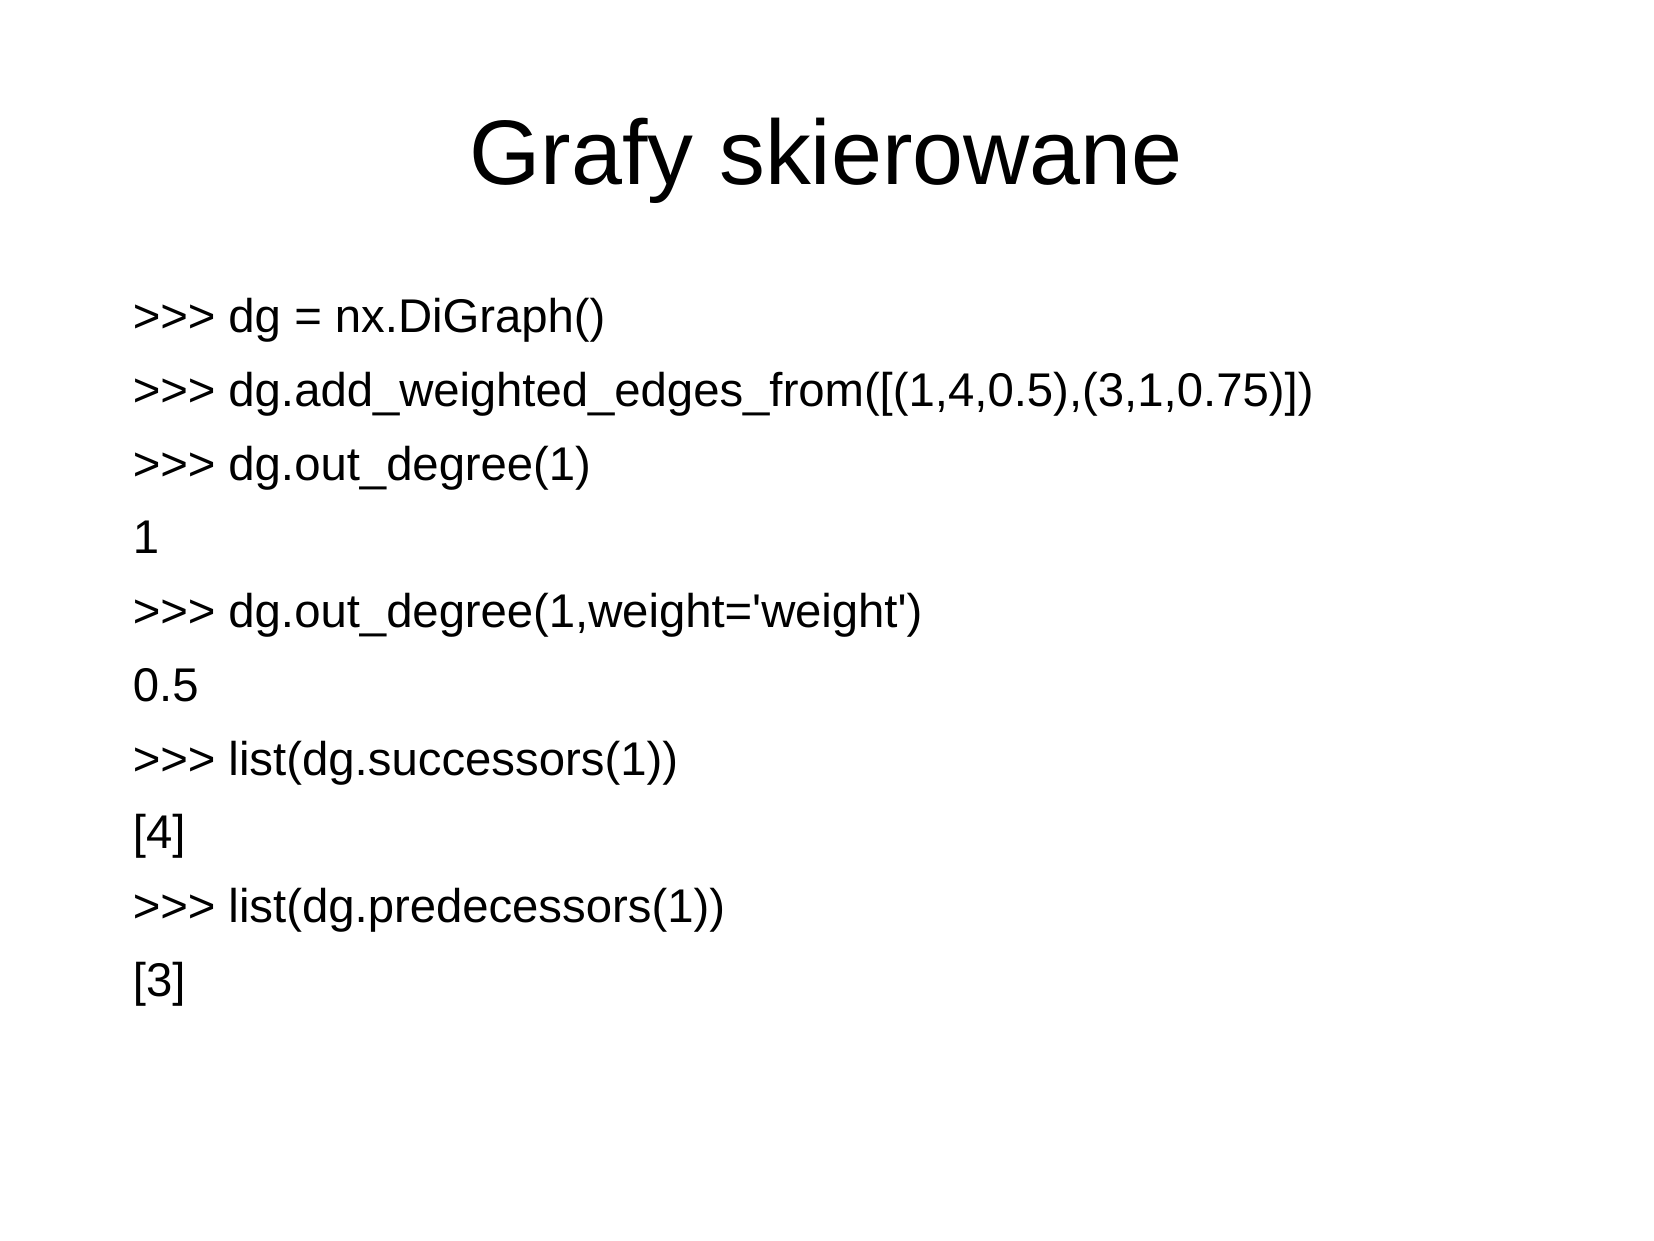

# Grafy skierowane
>>> dg = nx.DiGraph()
>>> dg.add_weighted_edges_from([(1,4,0.5),(3,1,0.75)])
>>> dg.out_degree(1)
1
>>> dg.out_degree(1,weight='weight')
0.5
>>> list(dg.successors(1))
[4]
>>> list(dg.predecessors(1))
[3]